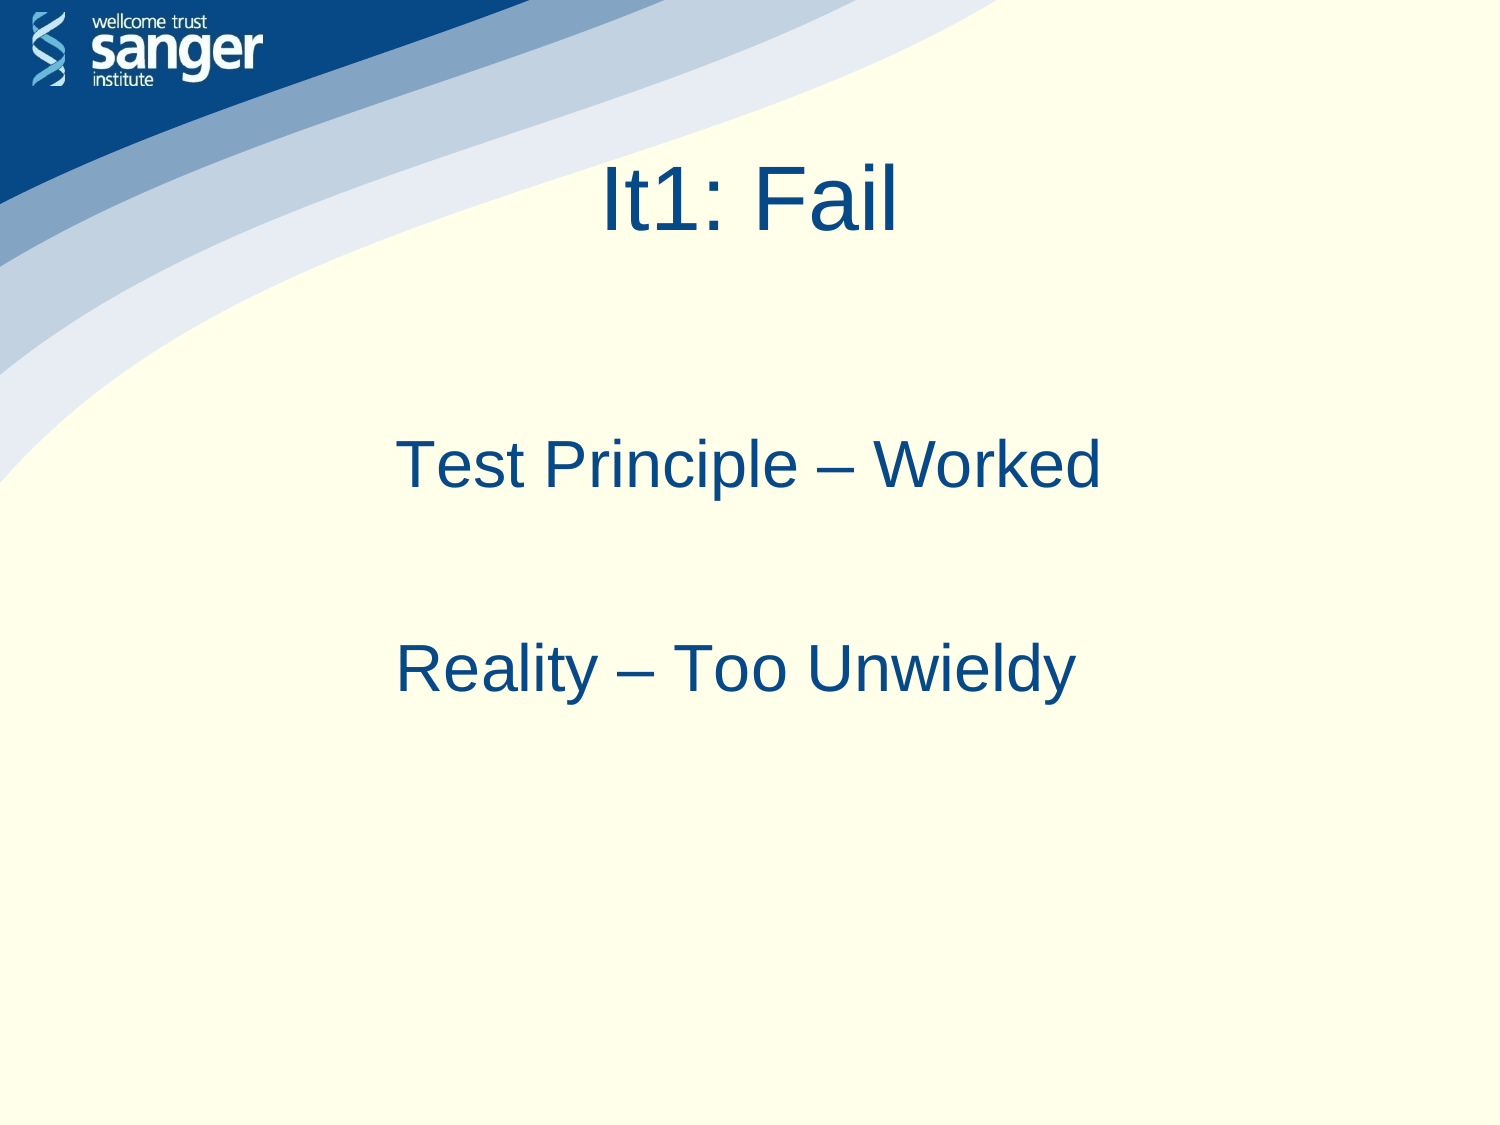

# It1: Fail
Test Principle – Worked
Reality – Too Unwieldy